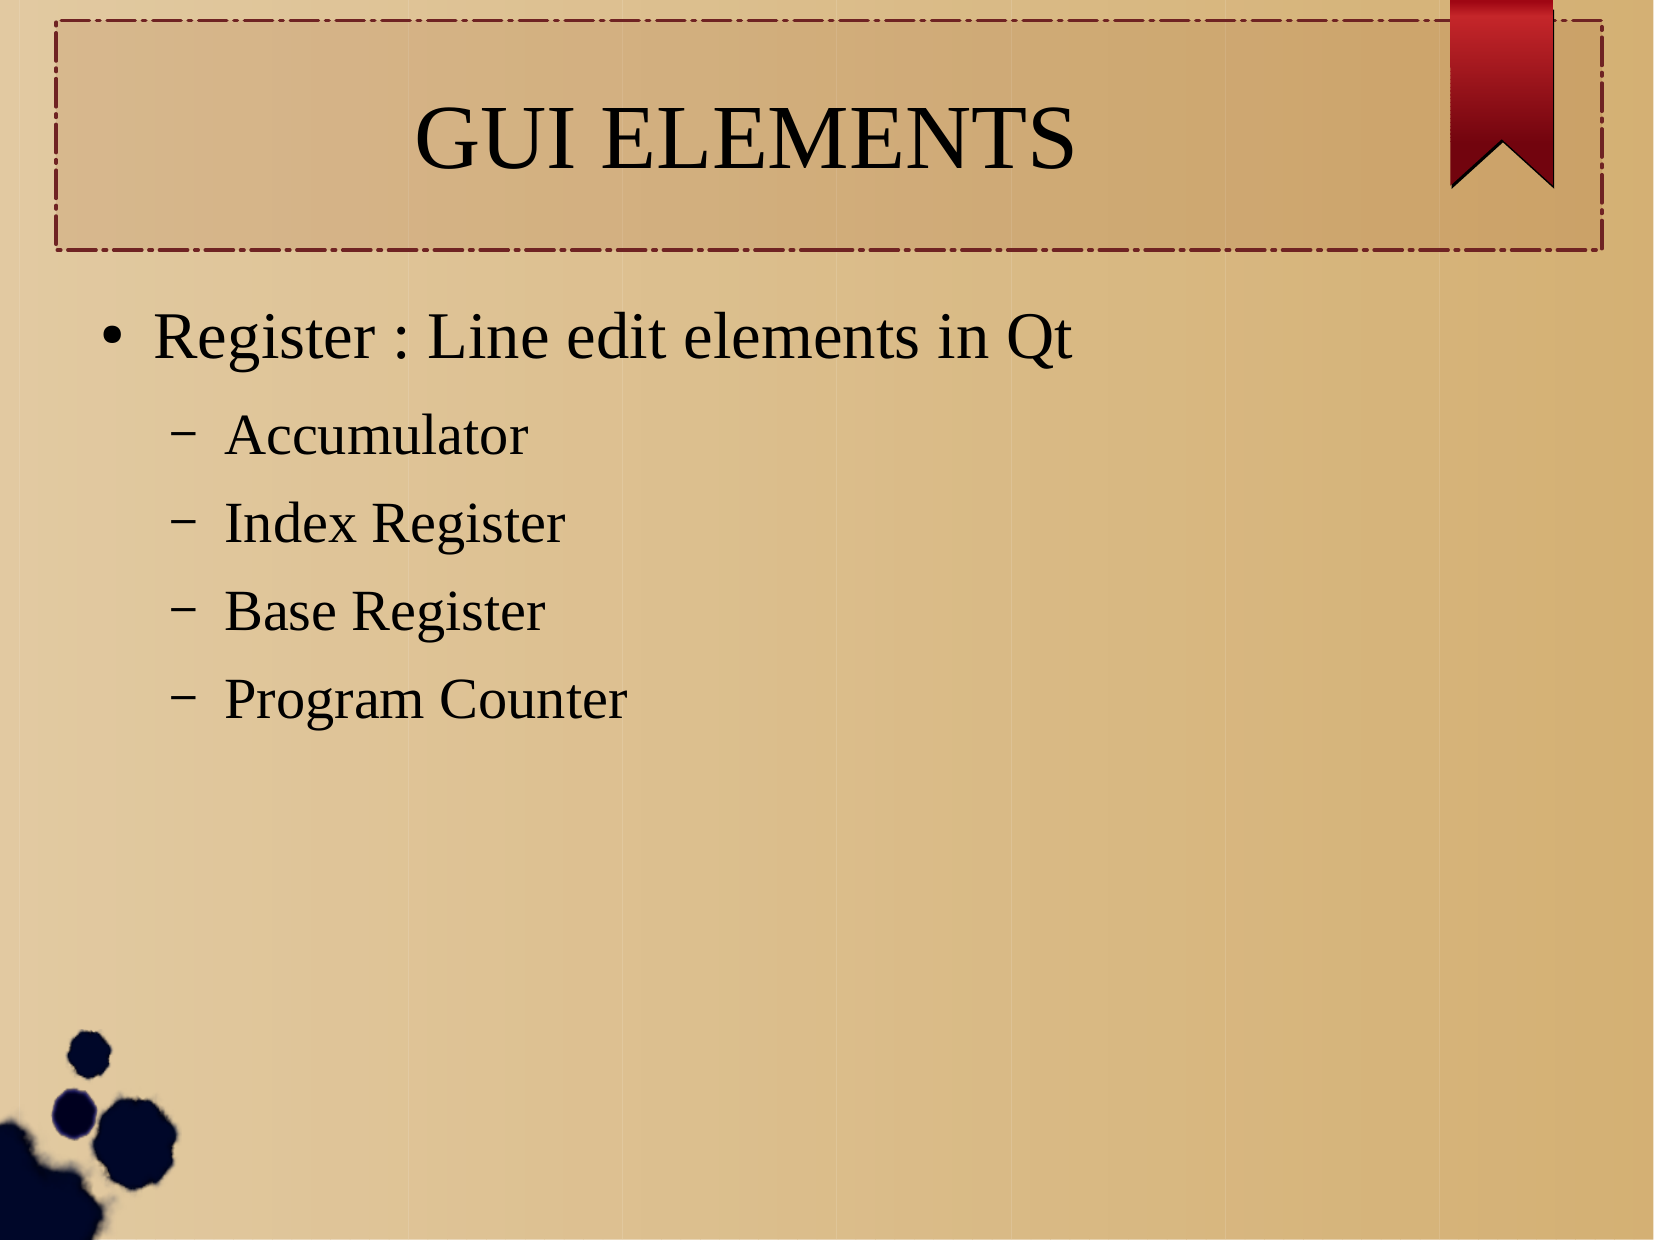

# GUI ELEMENTS
Register : Line edit elements in Qt
Accumulator
Index Register
Base Register
Program Counter